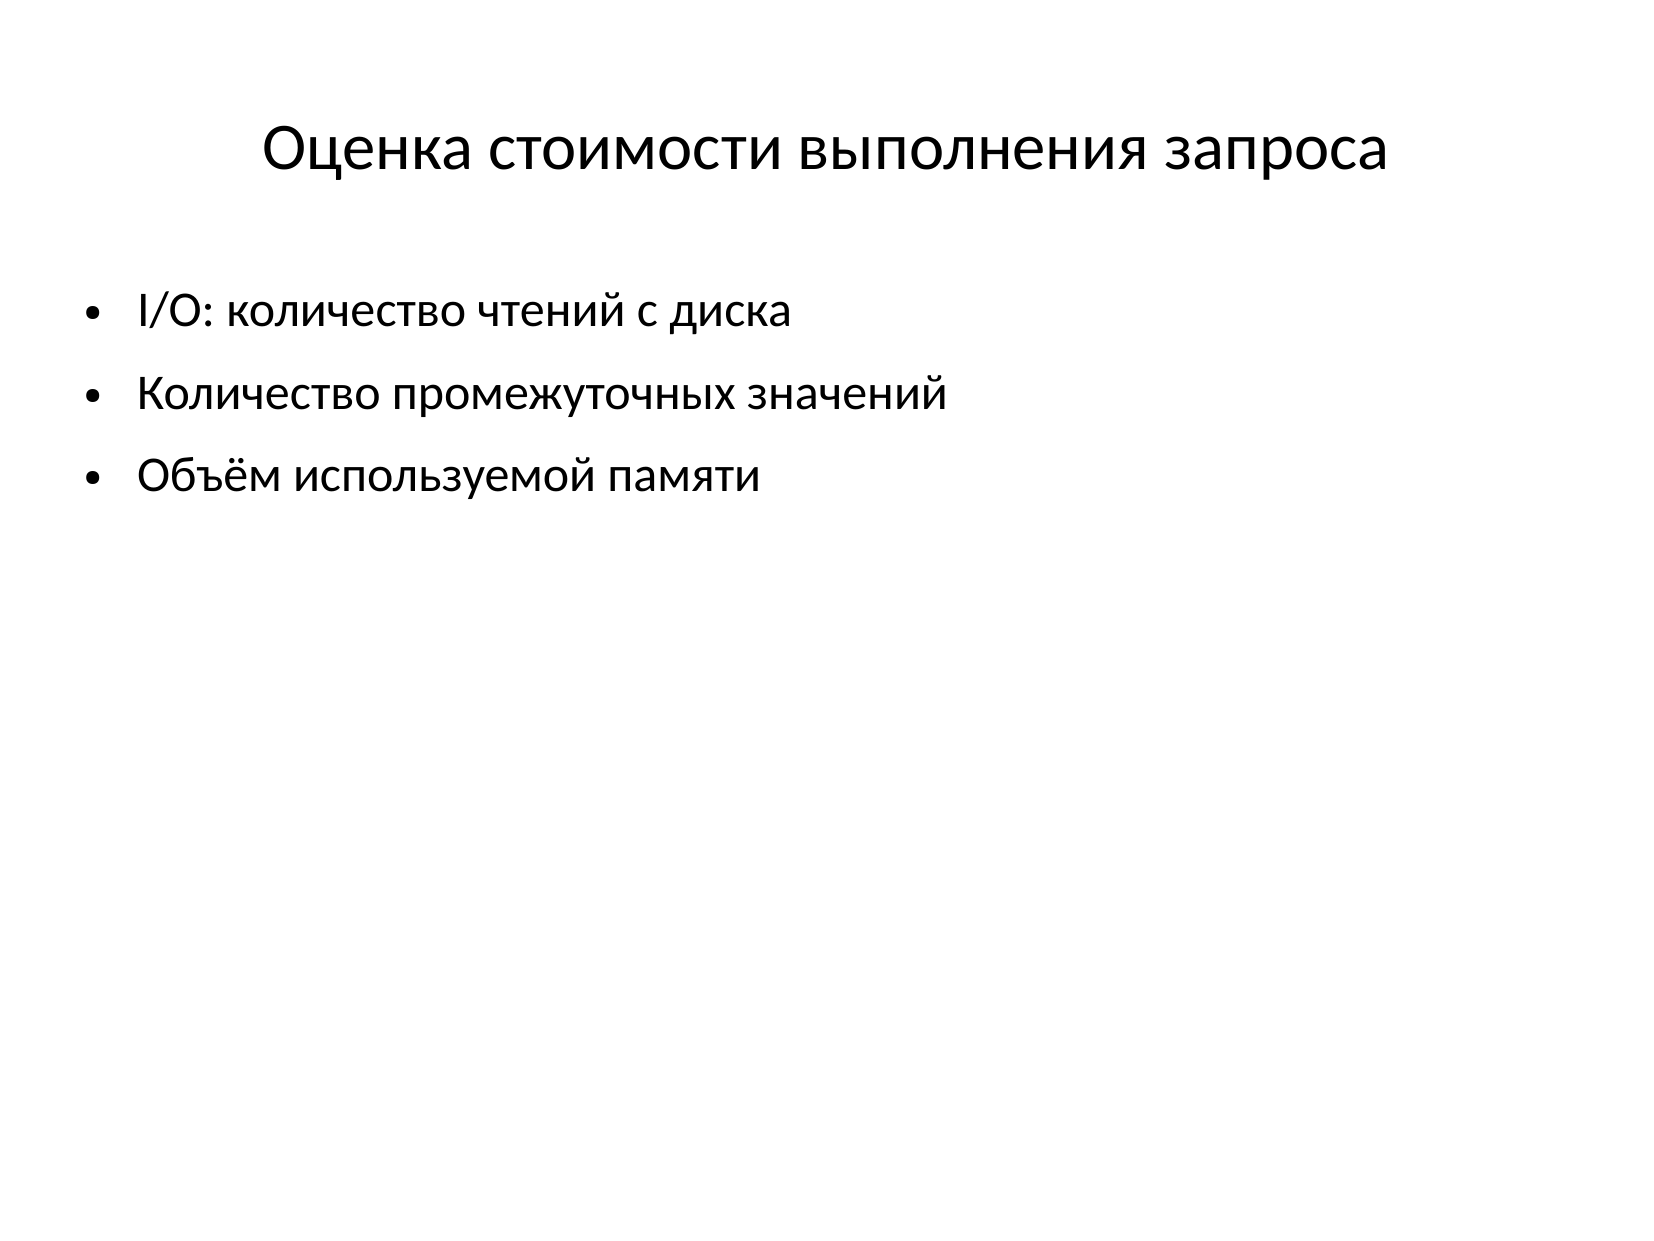

# Оценка стоимости выполнения запроса
I/O: количество чтений с диска
Количество промежуточных значений
Объём используемой памяти